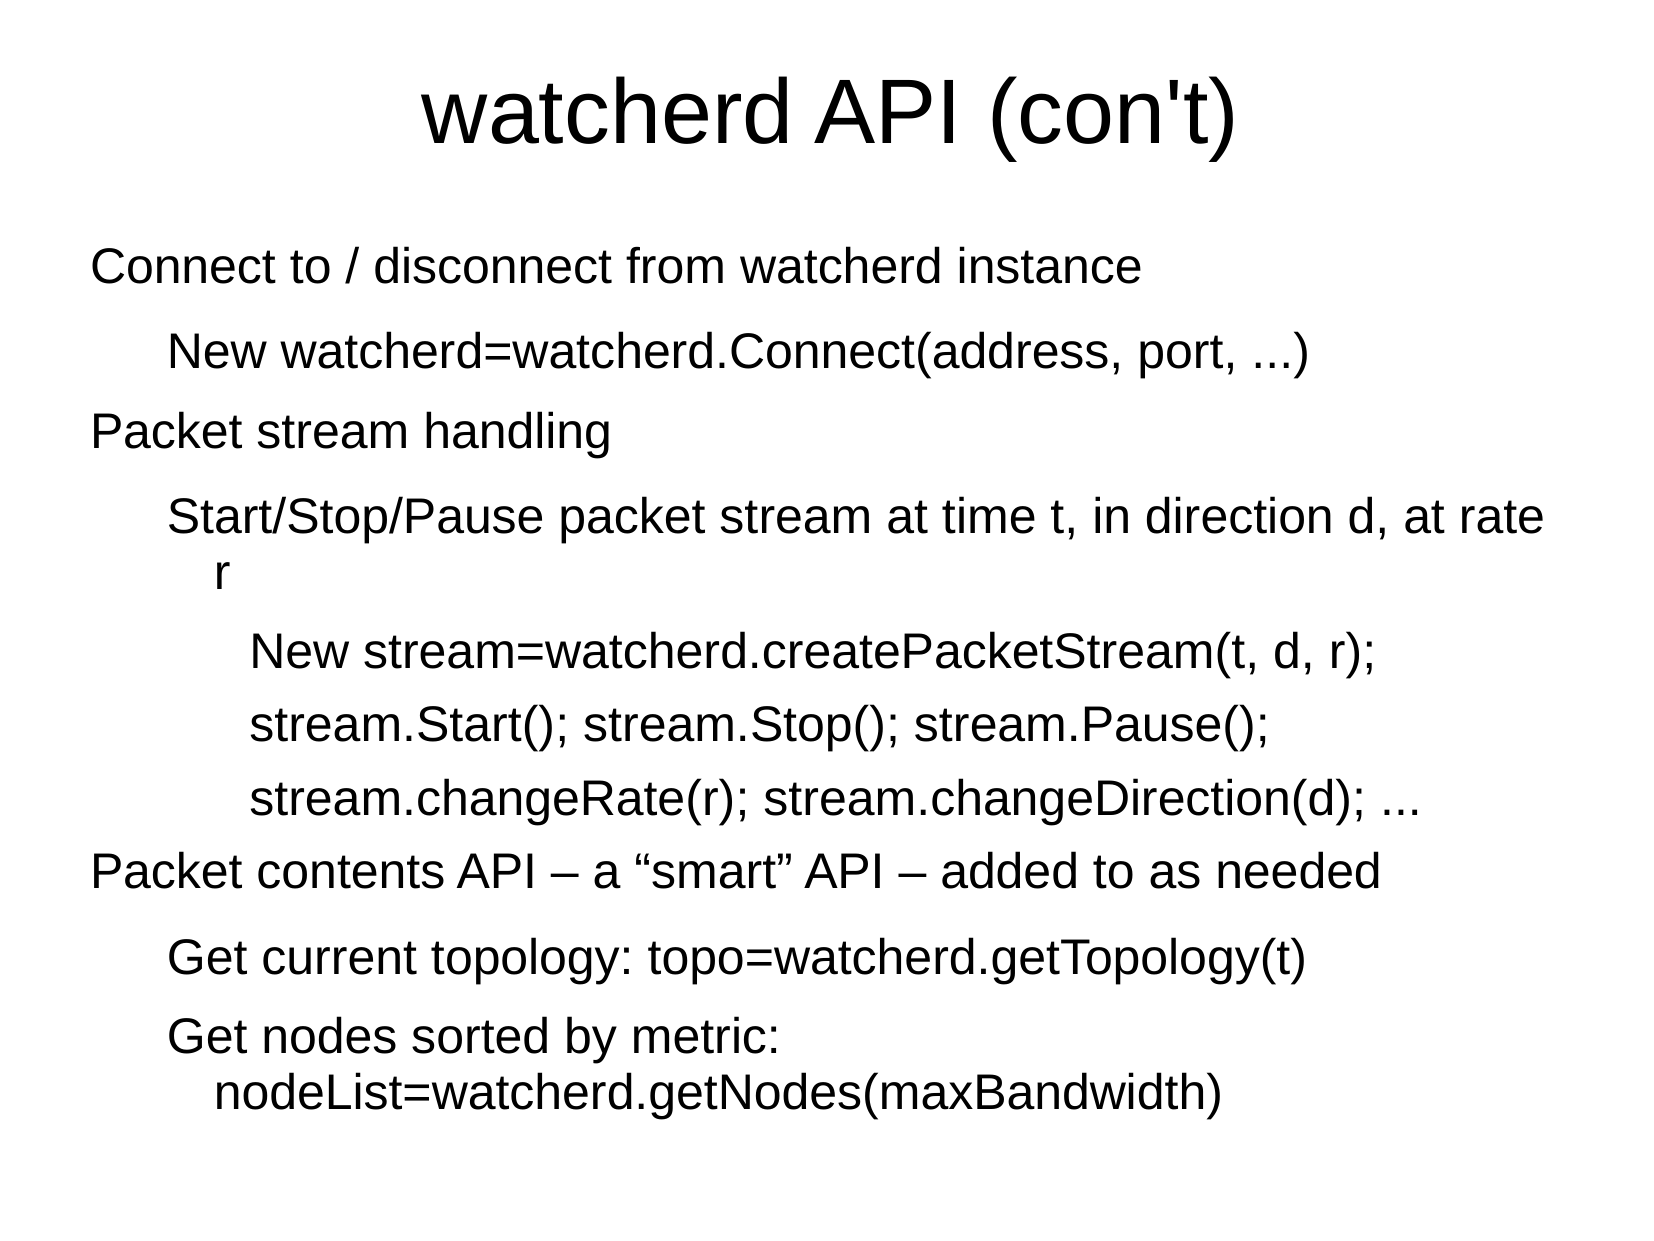

# watcherd API (con't)
Connect to / disconnect from watcherd instance
New watcherd=watcherd.Connect(address, port, ...)
Packet stream handling
Start/Stop/Pause packet stream at time t, in direction d, at rate r
New stream=watcherd.createPacketStream(t, d, r);
stream.Start(); stream.Stop(); stream.Pause();
stream.changeRate(r); stream.changeDirection(d); ...
Packet contents API – a “smart” API – added to as needed
Get current topology: topo=watcherd.getTopology(t)
Get nodes sorted by metric: nodeList=watcherd.getNodes(maxBandwidth)